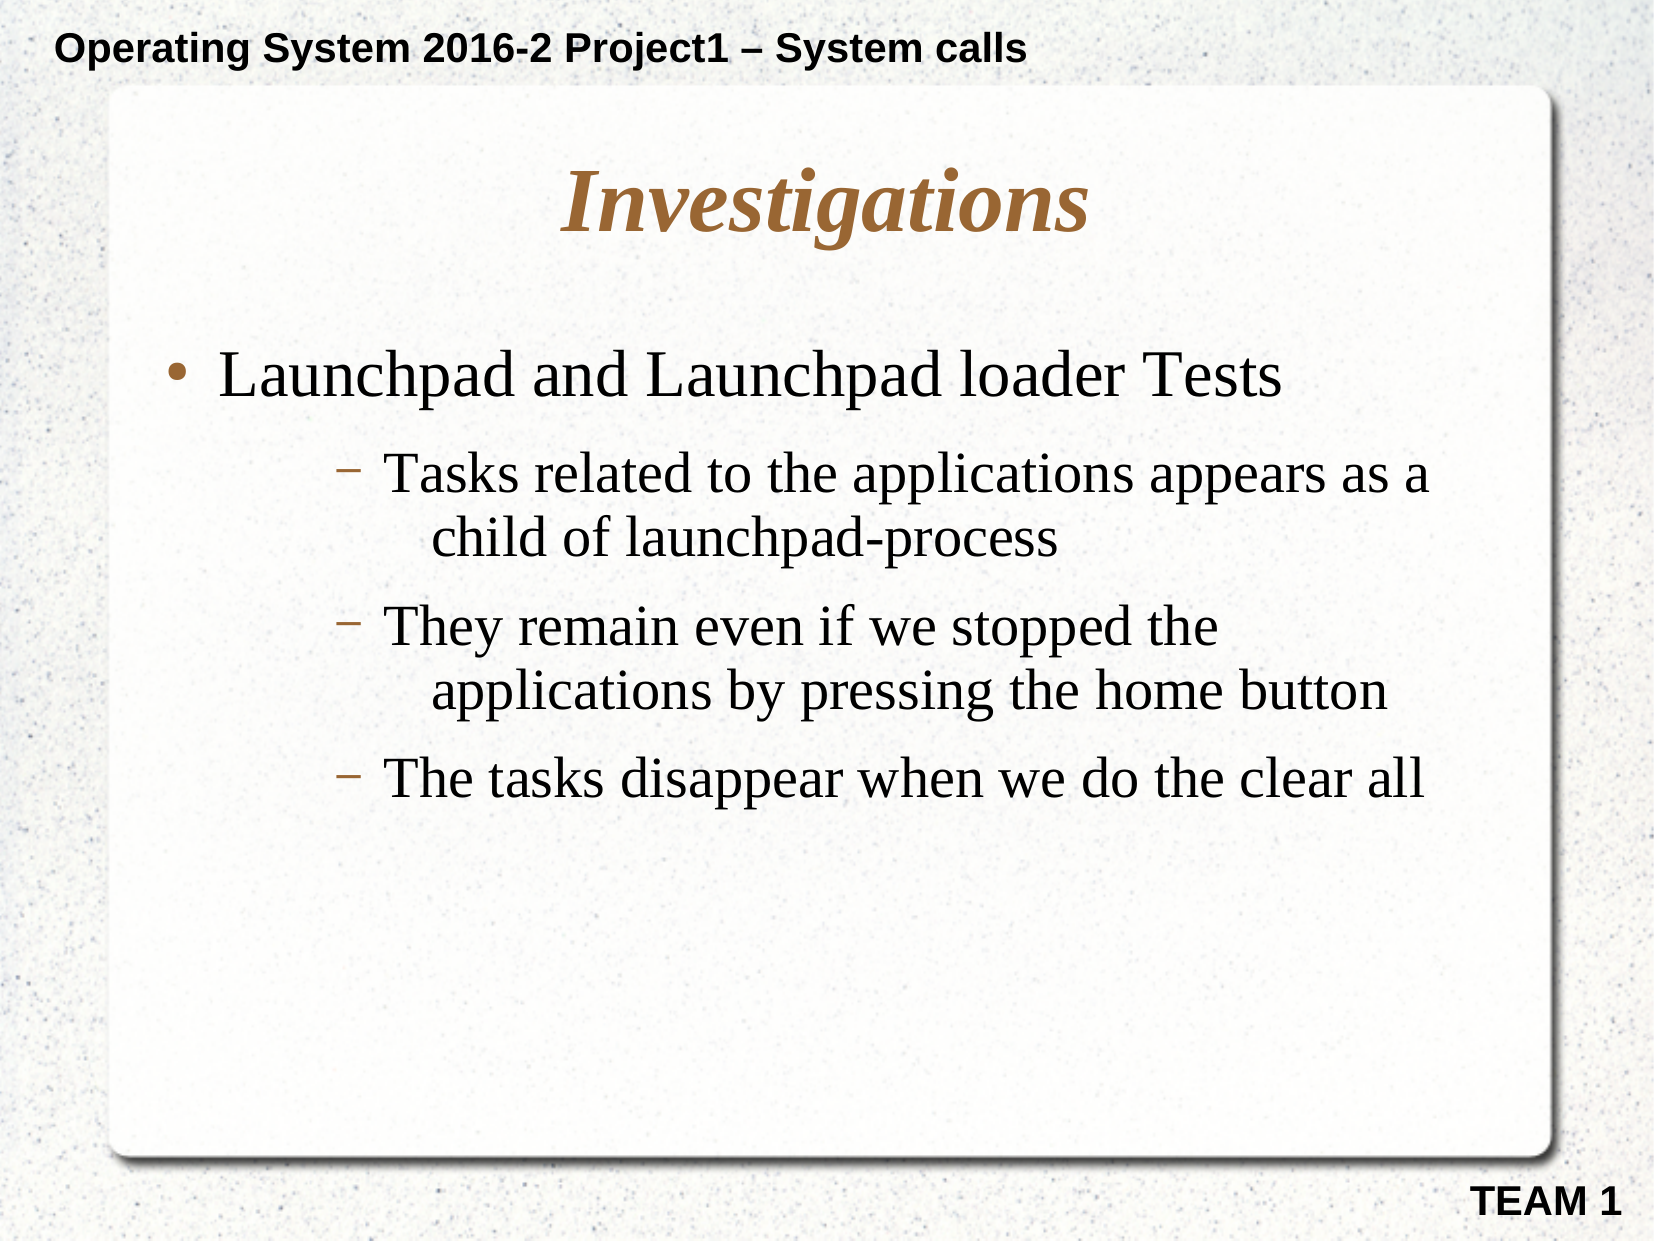

Operating System 2016-2 Project1 – System calls
# Investigations
Launchpad and Launchpad loader Tests
Tasks related to the applications appears as a child of launchpad-process
They remain even if we stopped the applications by pressing the home button
The tasks disappear when we do the clear all
TEAM 1